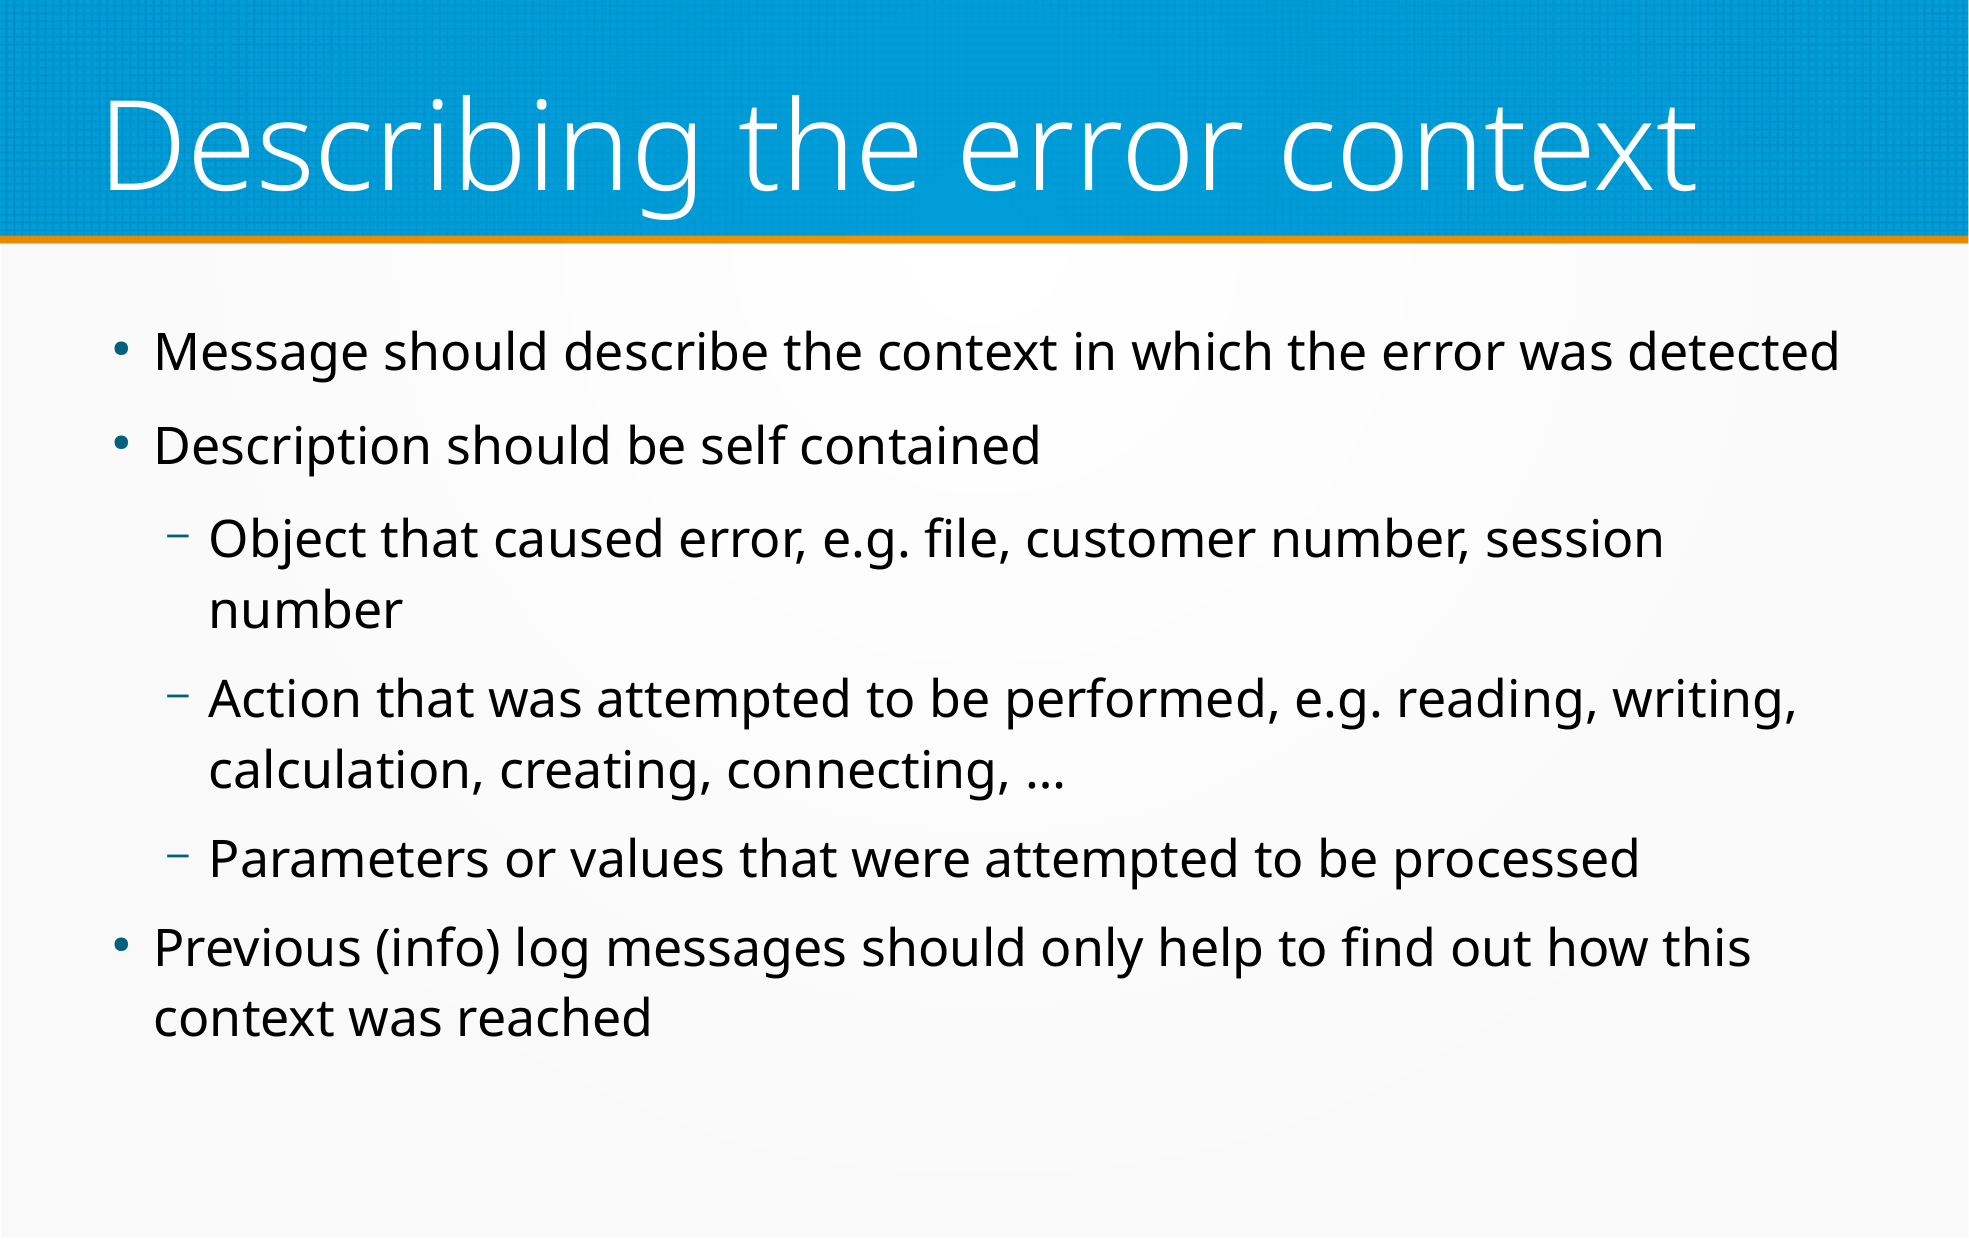

# Describing the error context
Message should describe the context in which the error was detected
Description should be self contained
Object that caused error, e.g. file, customer number, session number
Action that was attempted to be performed, e.g. reading, writing, calculation, creating, connecting, …
Parameters or values that were attempted to be processed
Previous (info) log messages should only help to find out how this context was reached